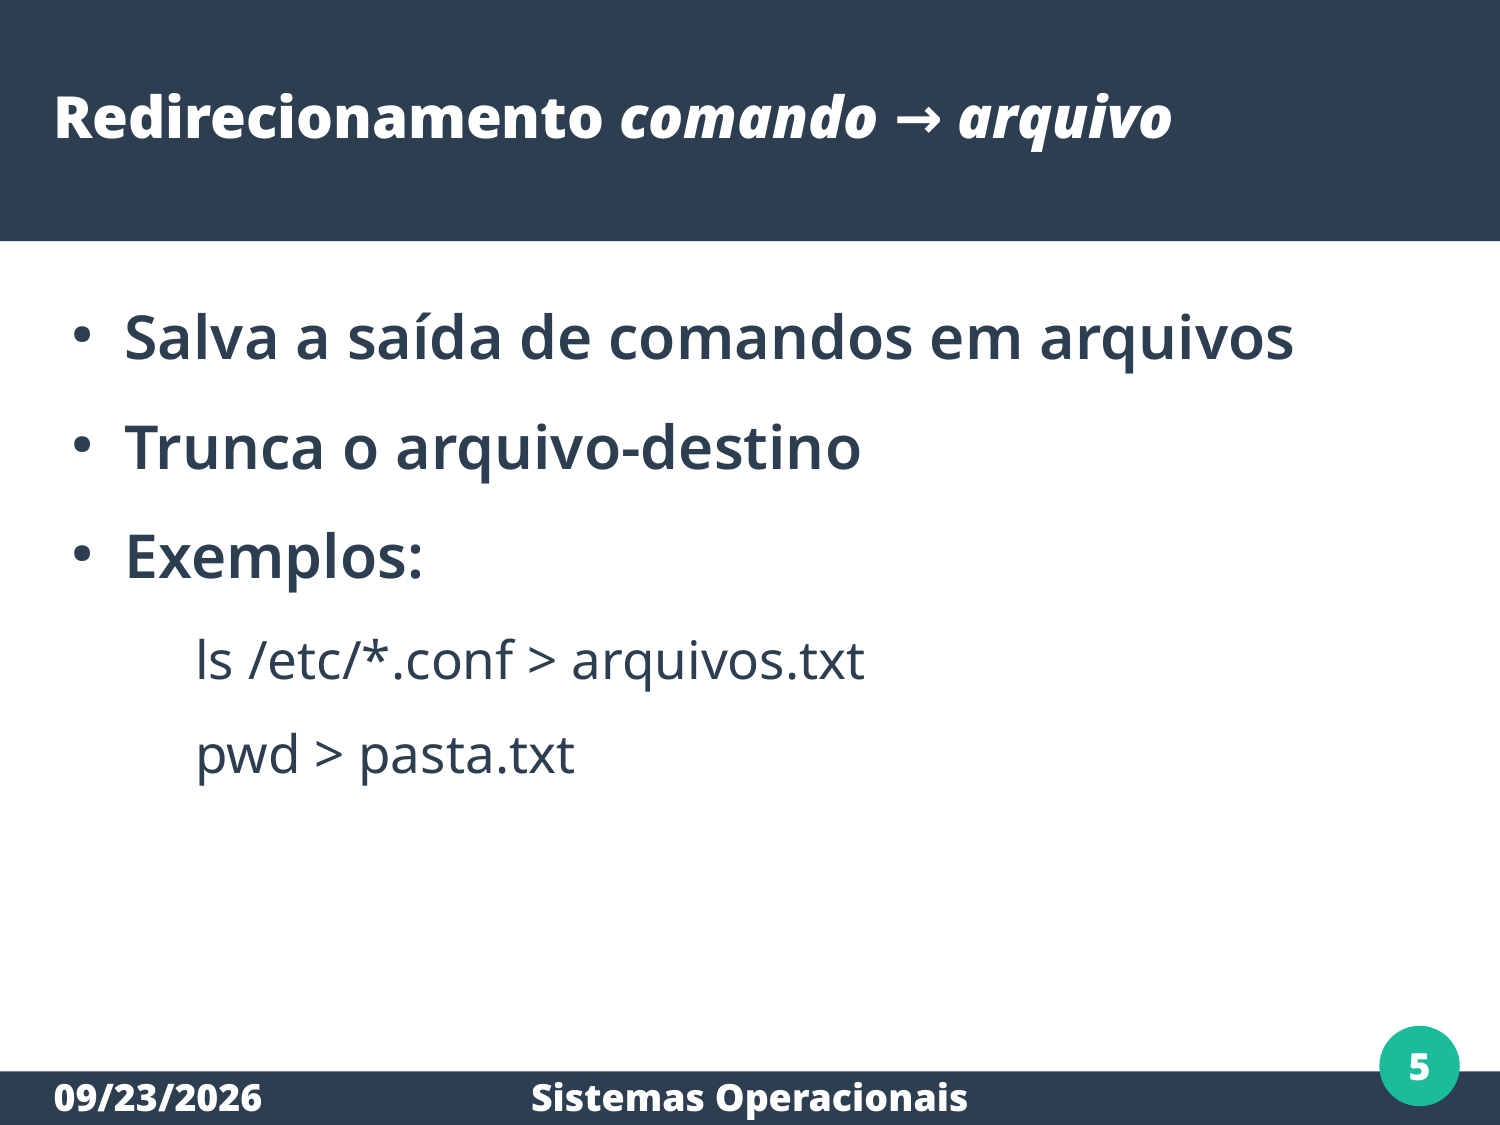

# Redirecionamento comando → arquivo
Salva a saída de comandos em arquivos
Trunca o arquivo-destino
Exemplos:
ls /etc/*.conf > arquivos.txt
pwd > pasta.txt
5
Sistemas Operacionais